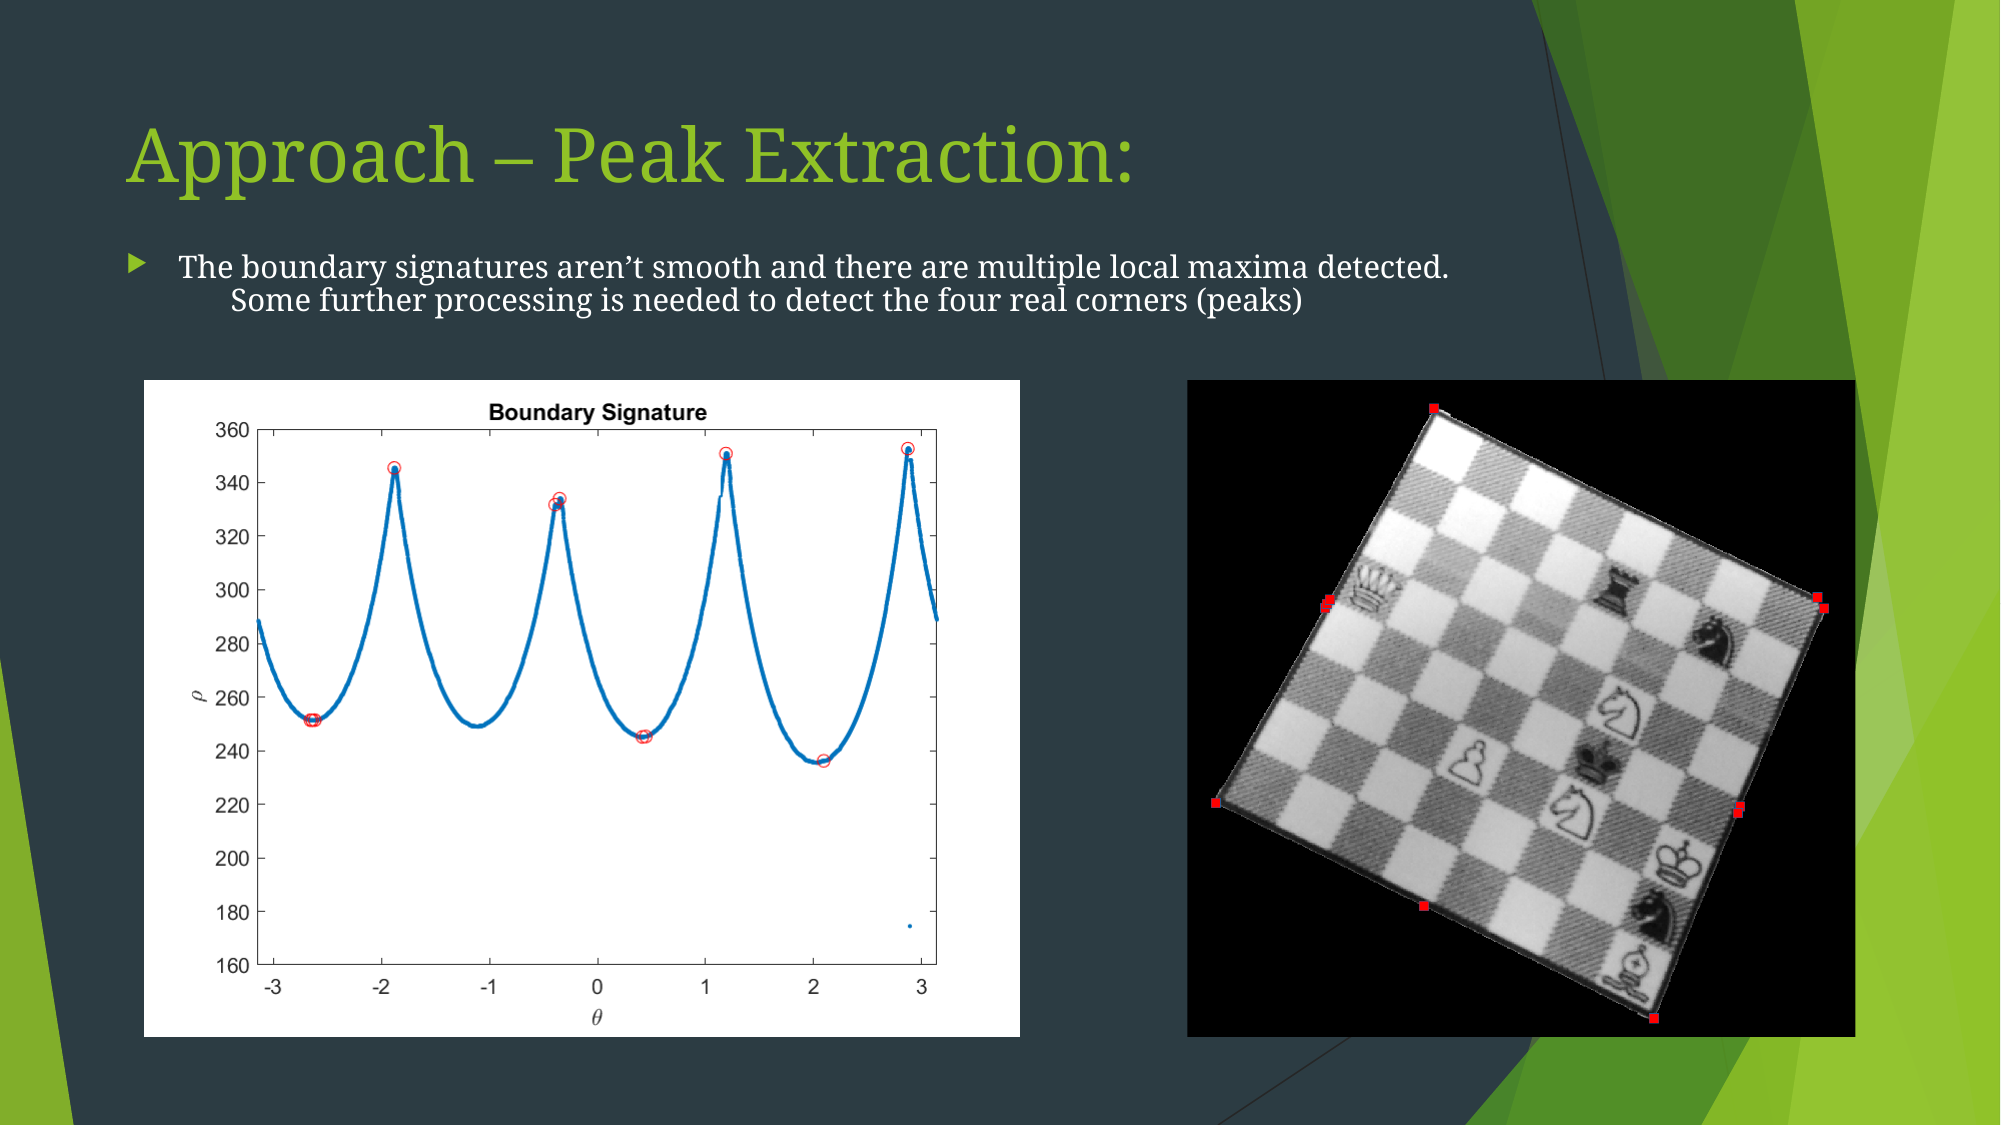

# Approach – Peak Extraction:
The boundary signatures aren’t smooth and there are multiple local maxima detected. Some further processing is needed to detect the four real corners (peaks)